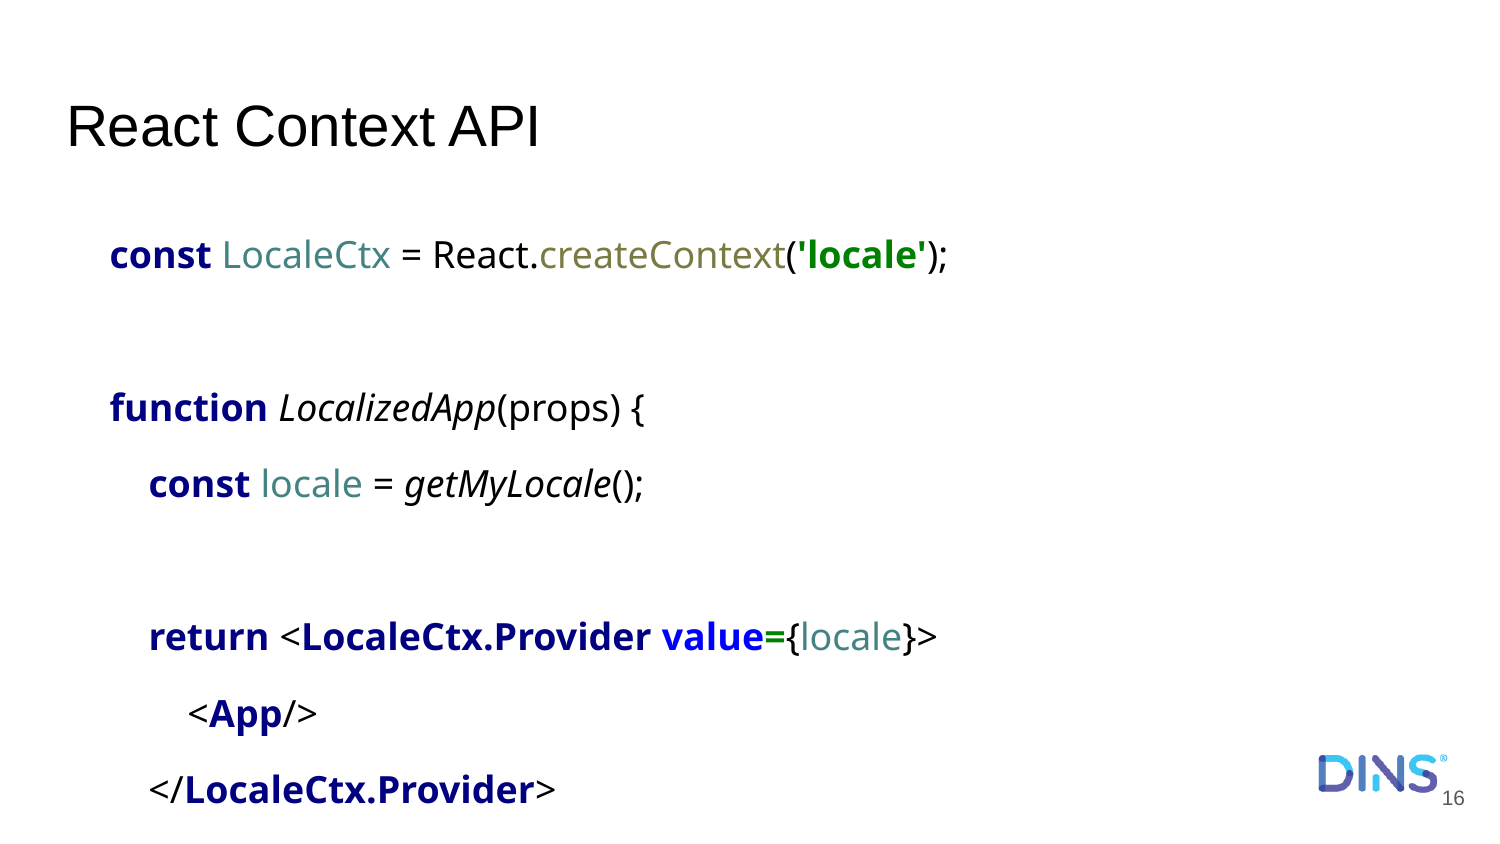

# React Context API
const LocaleCtx = React.createContext('locale');
function LocalizedApp(props) {
 const locale = getMyLocale();
 return <LocaleCtx.Provider value={locale}>
 <App/>
 </LocaleCtx.Provider>
}
16